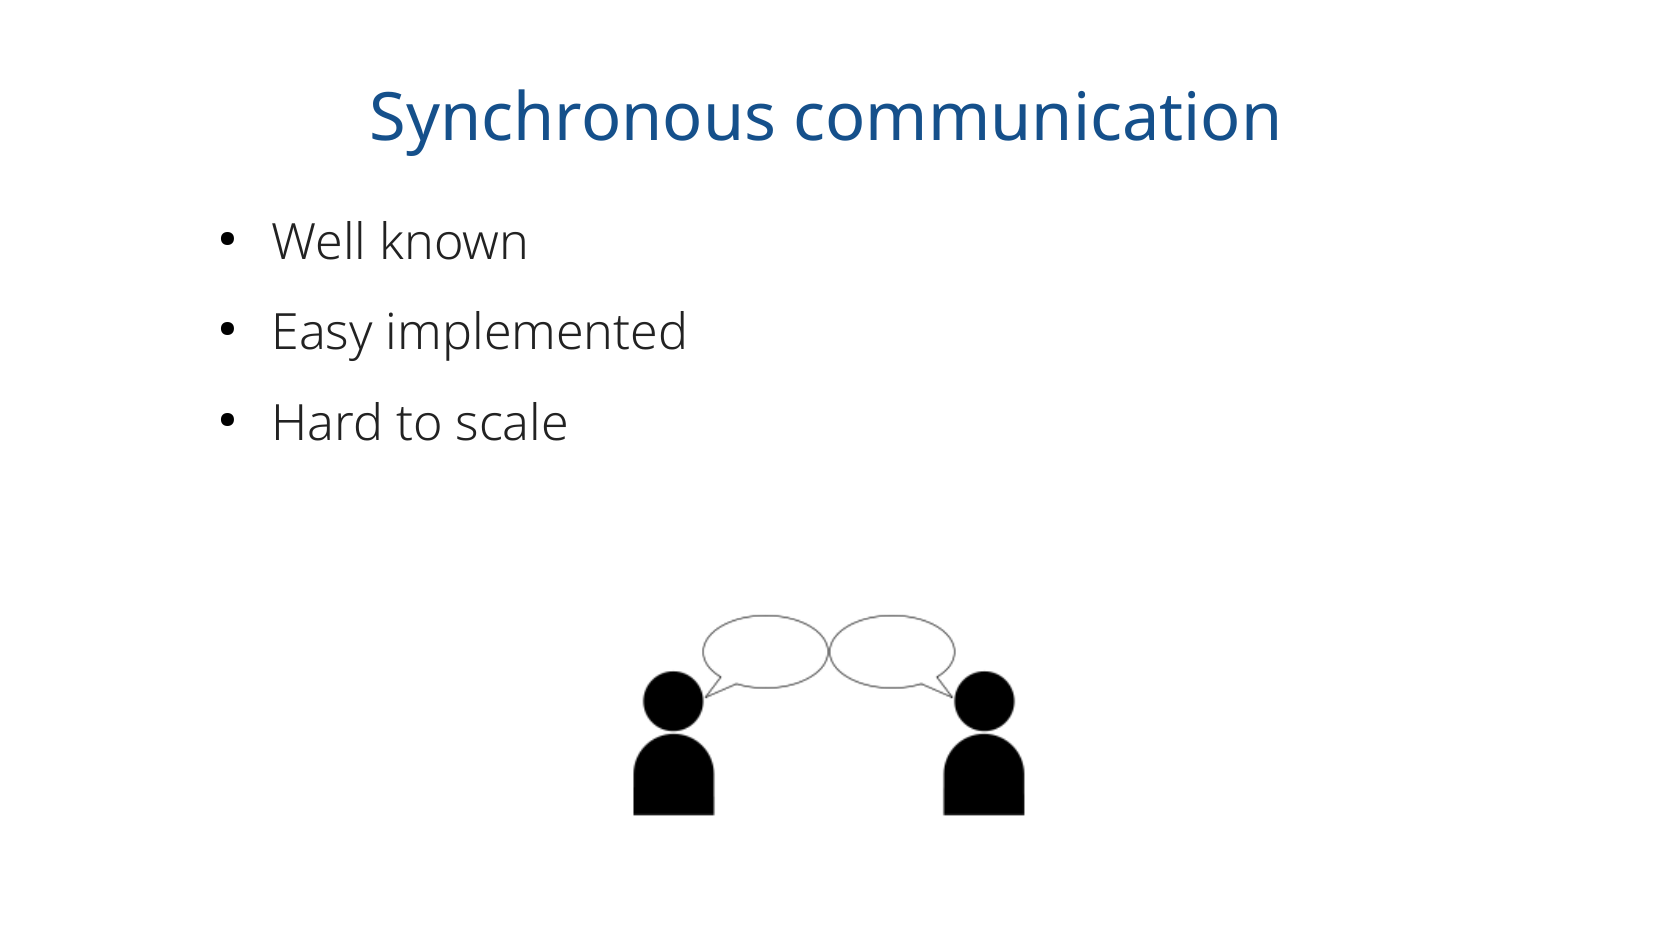

# Synchronous communication
Well known
Easy implemented
Hard to scale